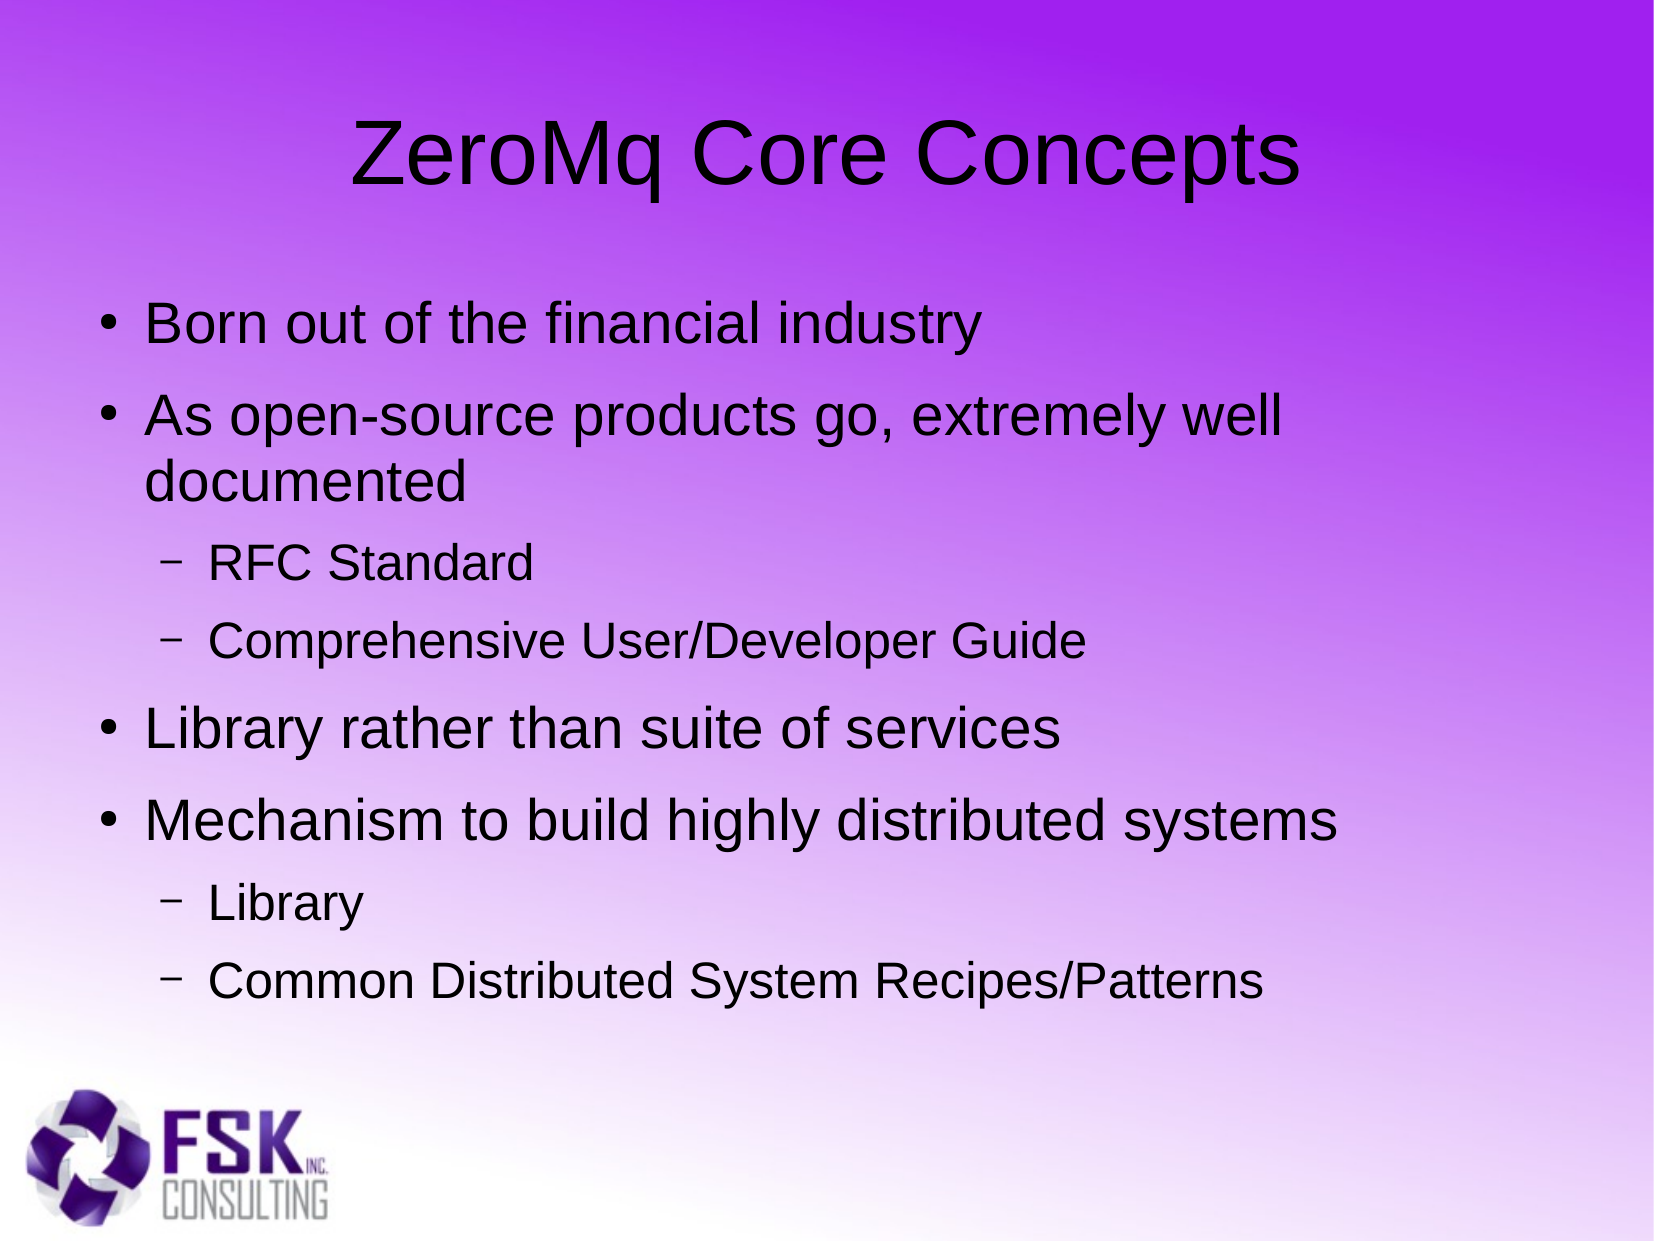

# ZeroMq Core Concepts
Born out of the financial industry
As open-source products go, extremely well documented
RFC Standard
Comprehensive User/Developer Guide
Library rather than suite of services
Mechanism to build highly distributed systems
Library
Common Distributed System Recipes/Patterns